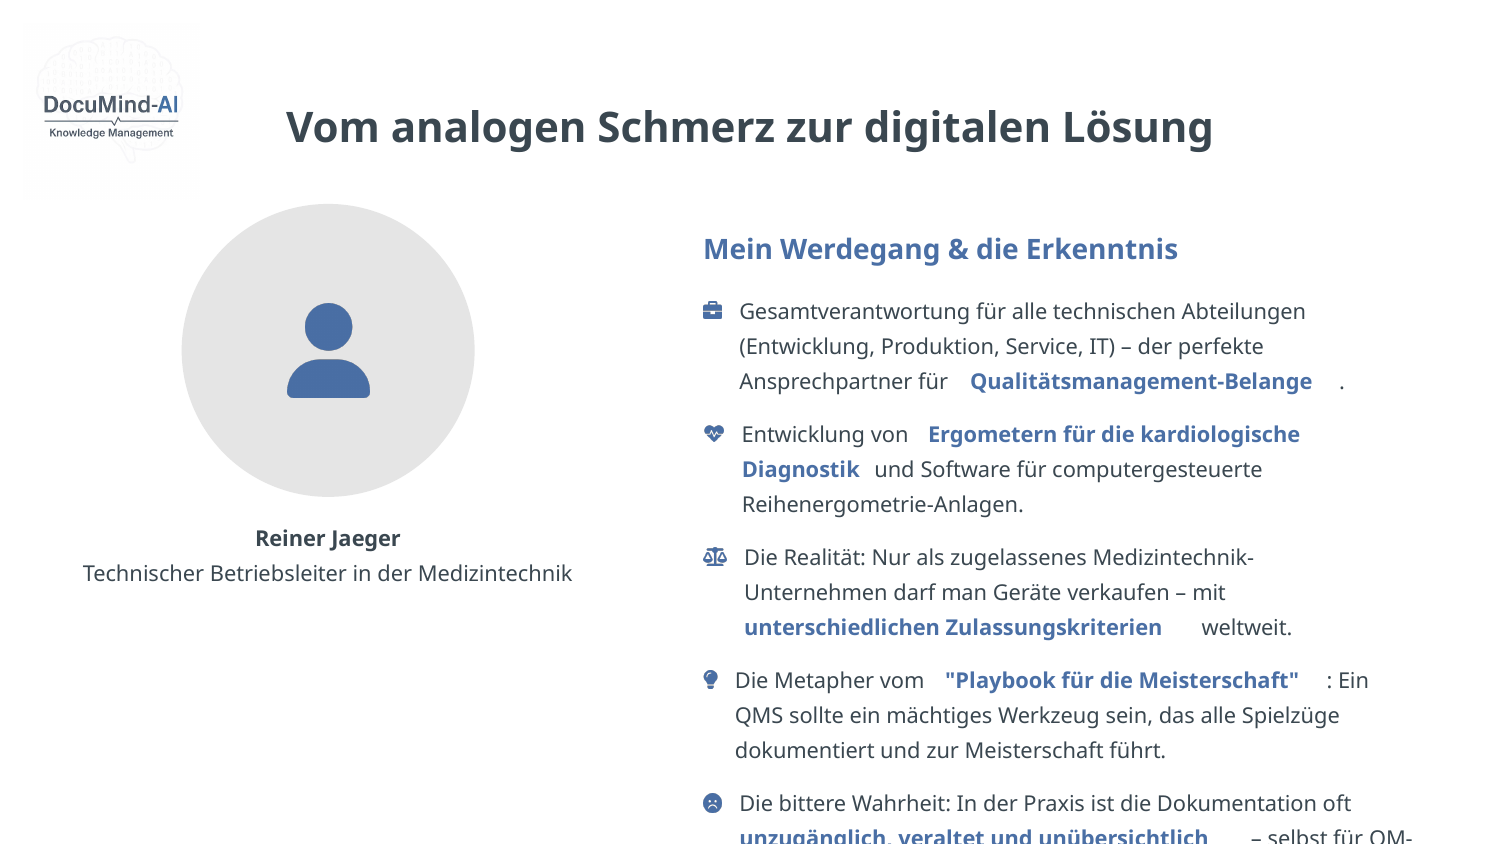

Vom analogen Schmerz zur digitalen Lösung
Mein Werdegang & die Erkenntnis
Gesamtverantwortung für alle technischen Abteilungen
(Entwicklung, Produktion, Service, IT) – der perfekte
Ansprechpartner für
Qualitätsmanagement-Belange
.
Entwicklung von
Ergometern für die kardiologische
Diagnostik
 und Software für computergesteuerte
Reihenergometrie-Anlagen.
Reiner Jaeger
Die Realität: Nur als zugelassenes Medizintechnik-
 Technischer Betriebsleiter in der Medizintechnik
Unternehmen darf man Geräte verkaufen – mit
unterschiedlichen Zulassungskriterien
 weltweit.
Die Metapher vom
"Playbook für die Meisterschaft"
: Ein
QMS sollte ein mächtiges Werkzeug sein, das alle Spielzüge
dokumentiert und zur Meisterschaft führt.
Die bittere Wahrheit: In der Praxis ist die Dokumentation oft
unzugänglich, veraltet und unübersichtlich
 – selbst für QM-
Mitarbeiter.